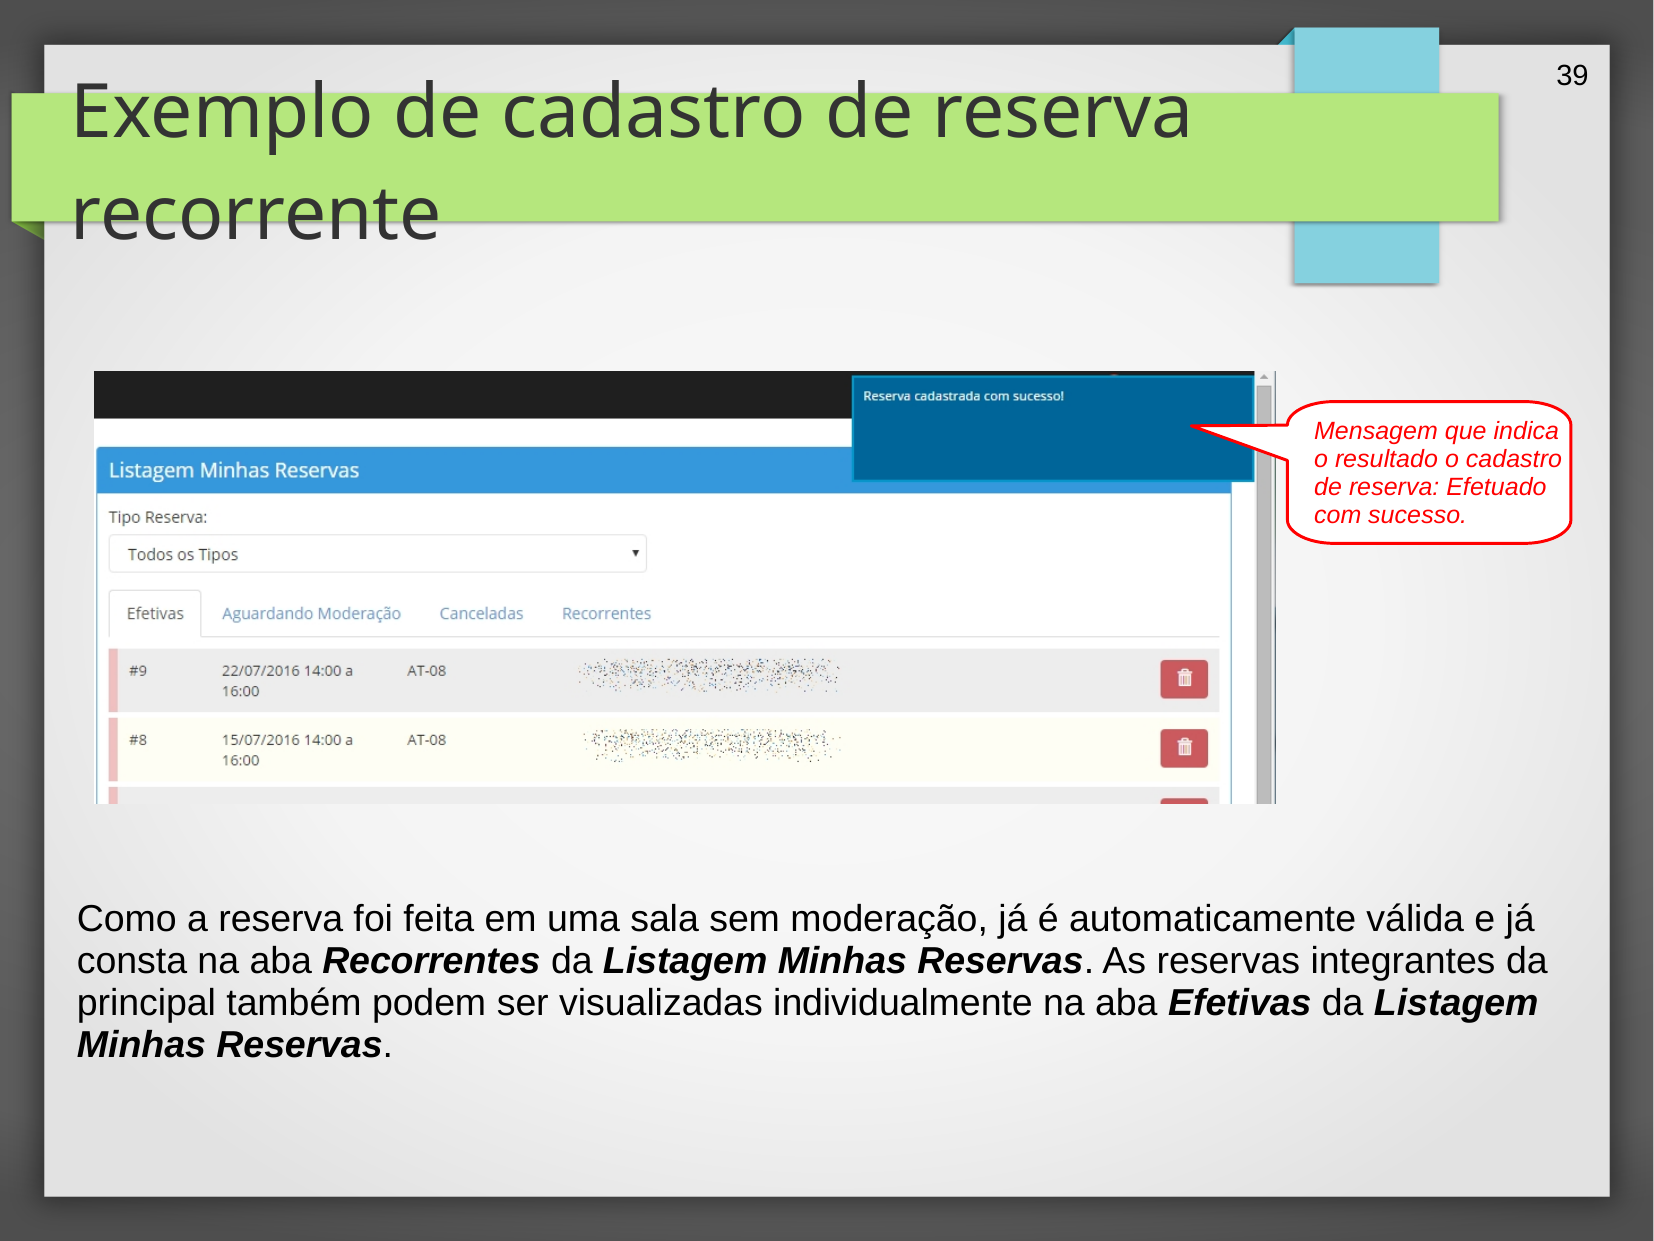

# Exemplo de cadastro de reserva recorrente
39
Mensagem que indica
o resultado o cadastro
de reserva: Efetuado
com sucesso.
Como a reserva foi feita em uma sala sem moderação, já é automaticamente válida e já consta na aba Recorrentes da Listagem Minhas Reservas. As reservas integrantes da principal também podem ser visualizadas individualmente na aba Efetivas da Listagem Minhas Reservas.